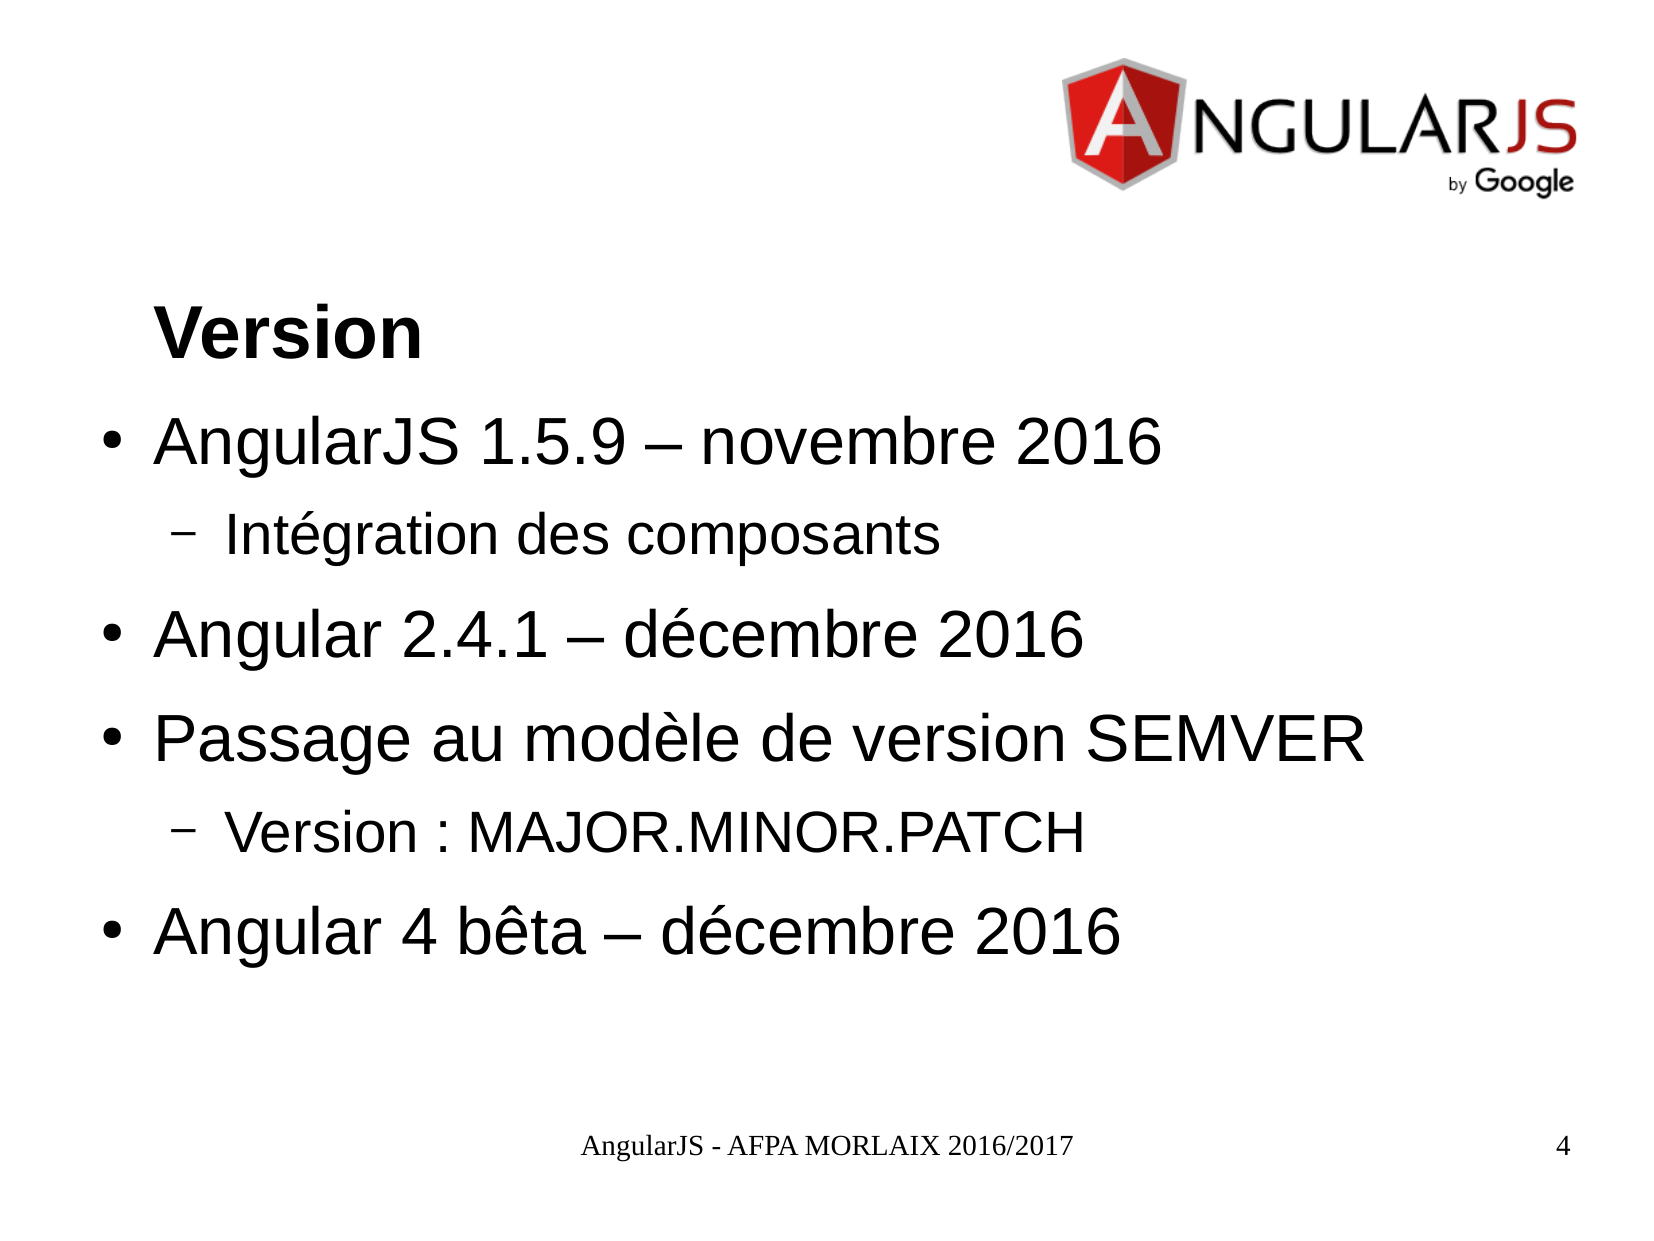

# Version
AngularJS 1.5.9 – novembre 2016
Intégration des composants
Angular 2.4.1 – décembre 2016
Passage au modèle de version SEMVER
Version : MAJOR.MINOR.PATCH
Angular 4 bêta – décembre 2016
AngularJS - AFPA MORLAIX 2016/2017
4